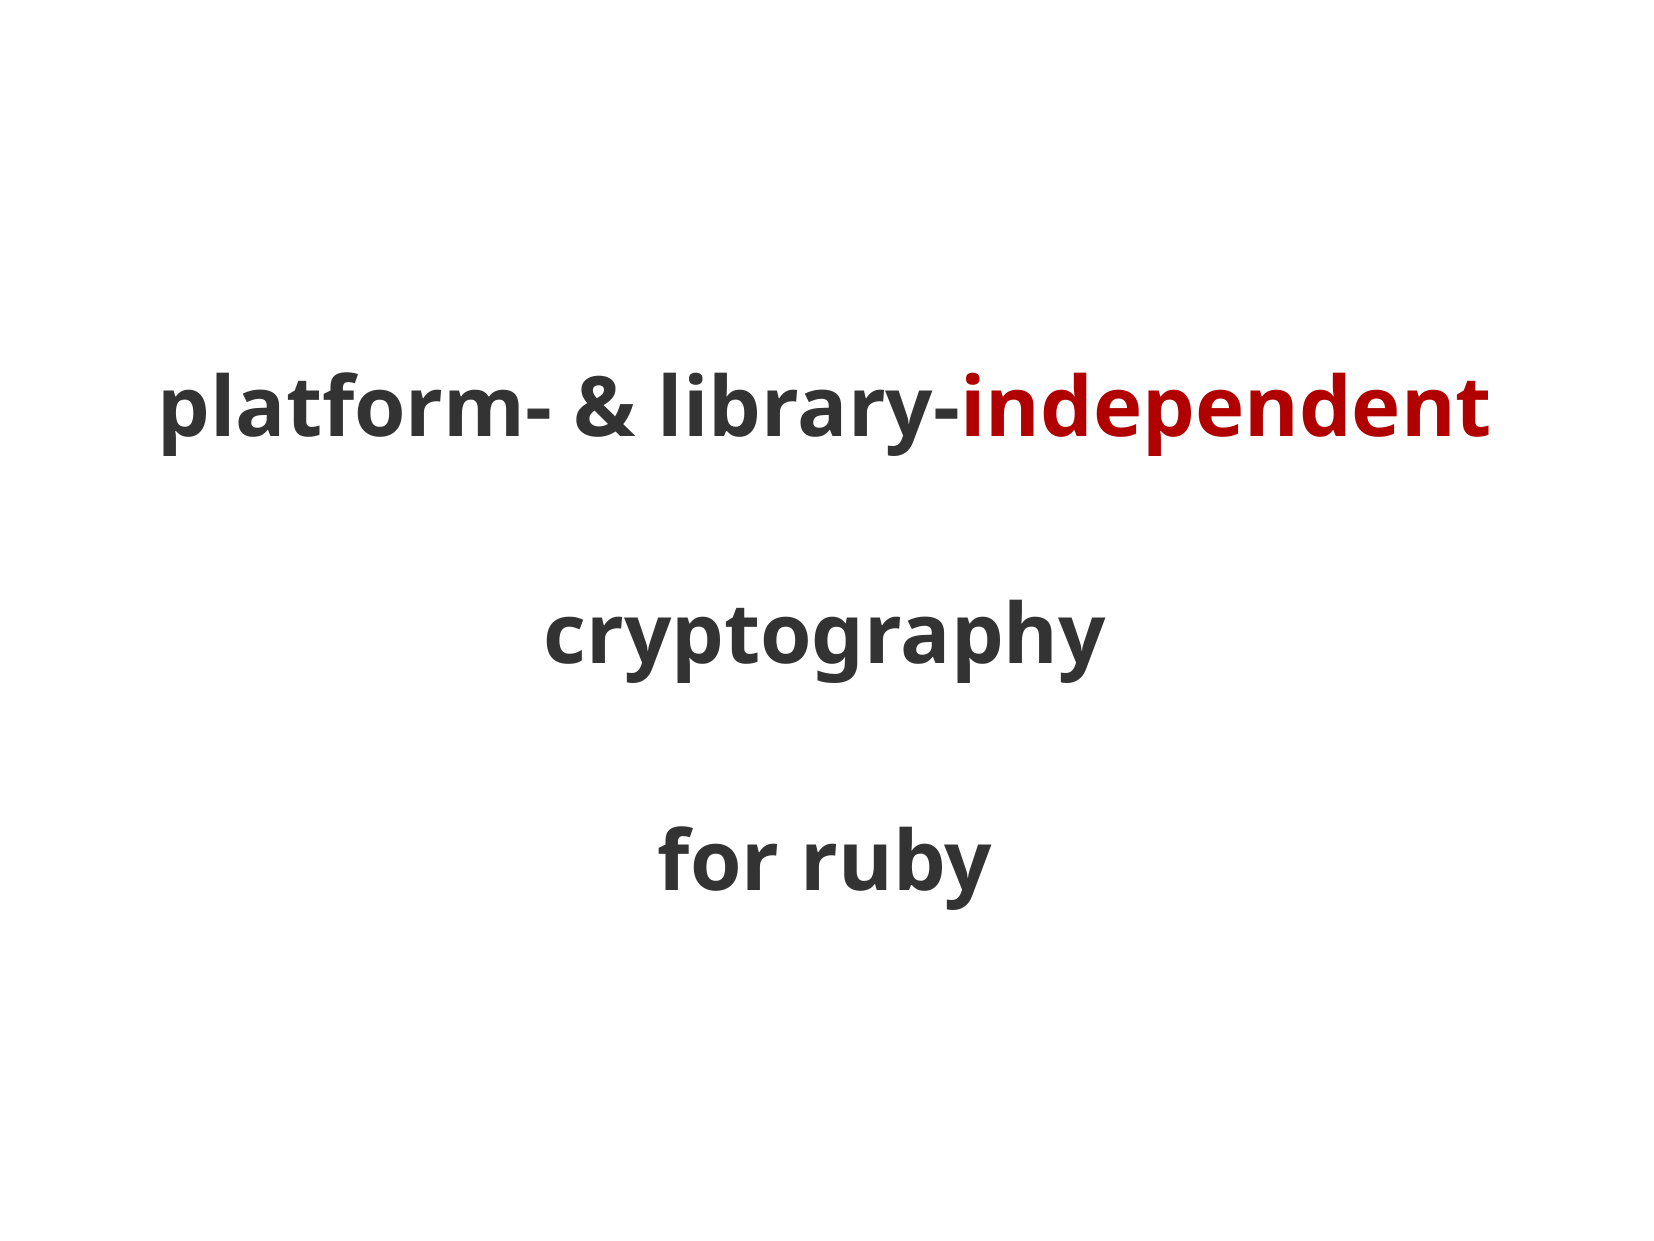

#
platform- & library-independent
cryptography
for ruby